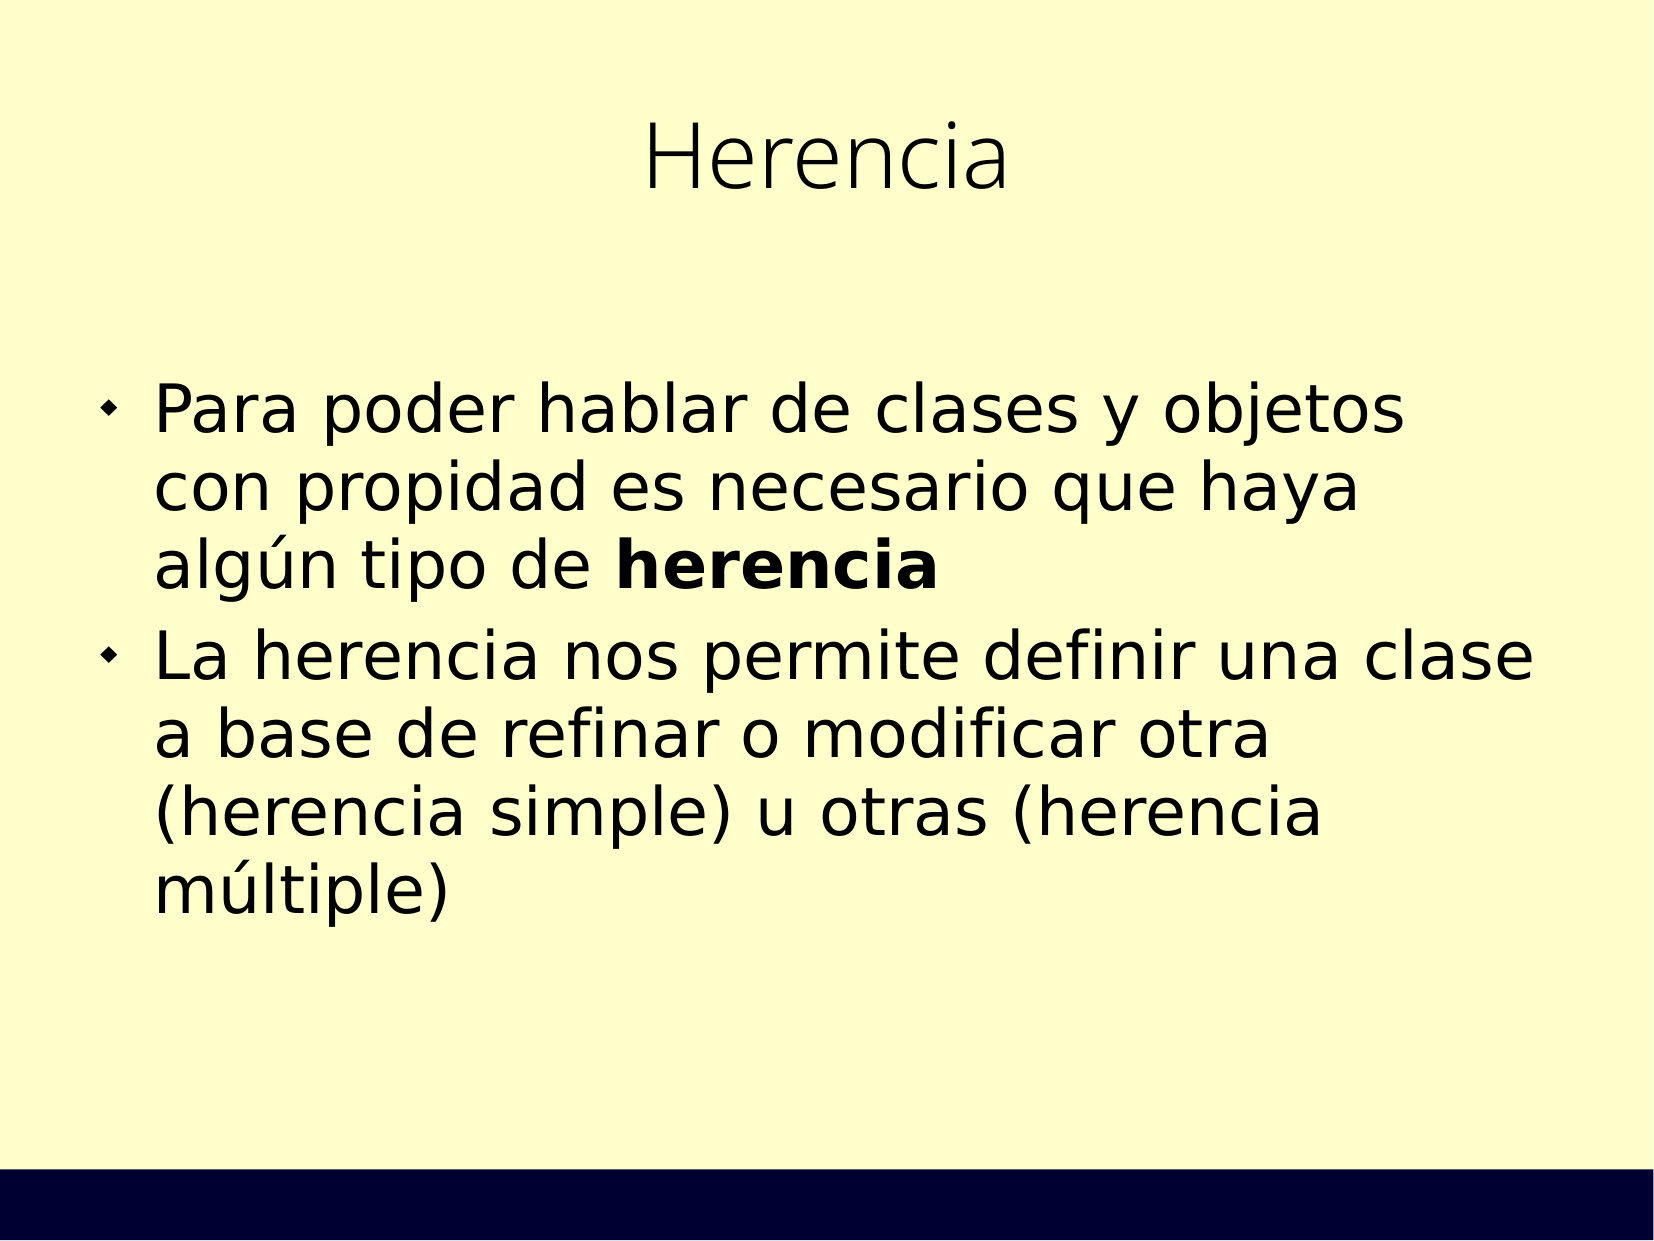

# Herencia
Para poder hablar de clases y objetos con propidad es necesario que haya algún tipo de herencia
La herencia nos permite definir una clase a base de refinar o modificar otra (herencia simple) u otras (herencia múltiple)